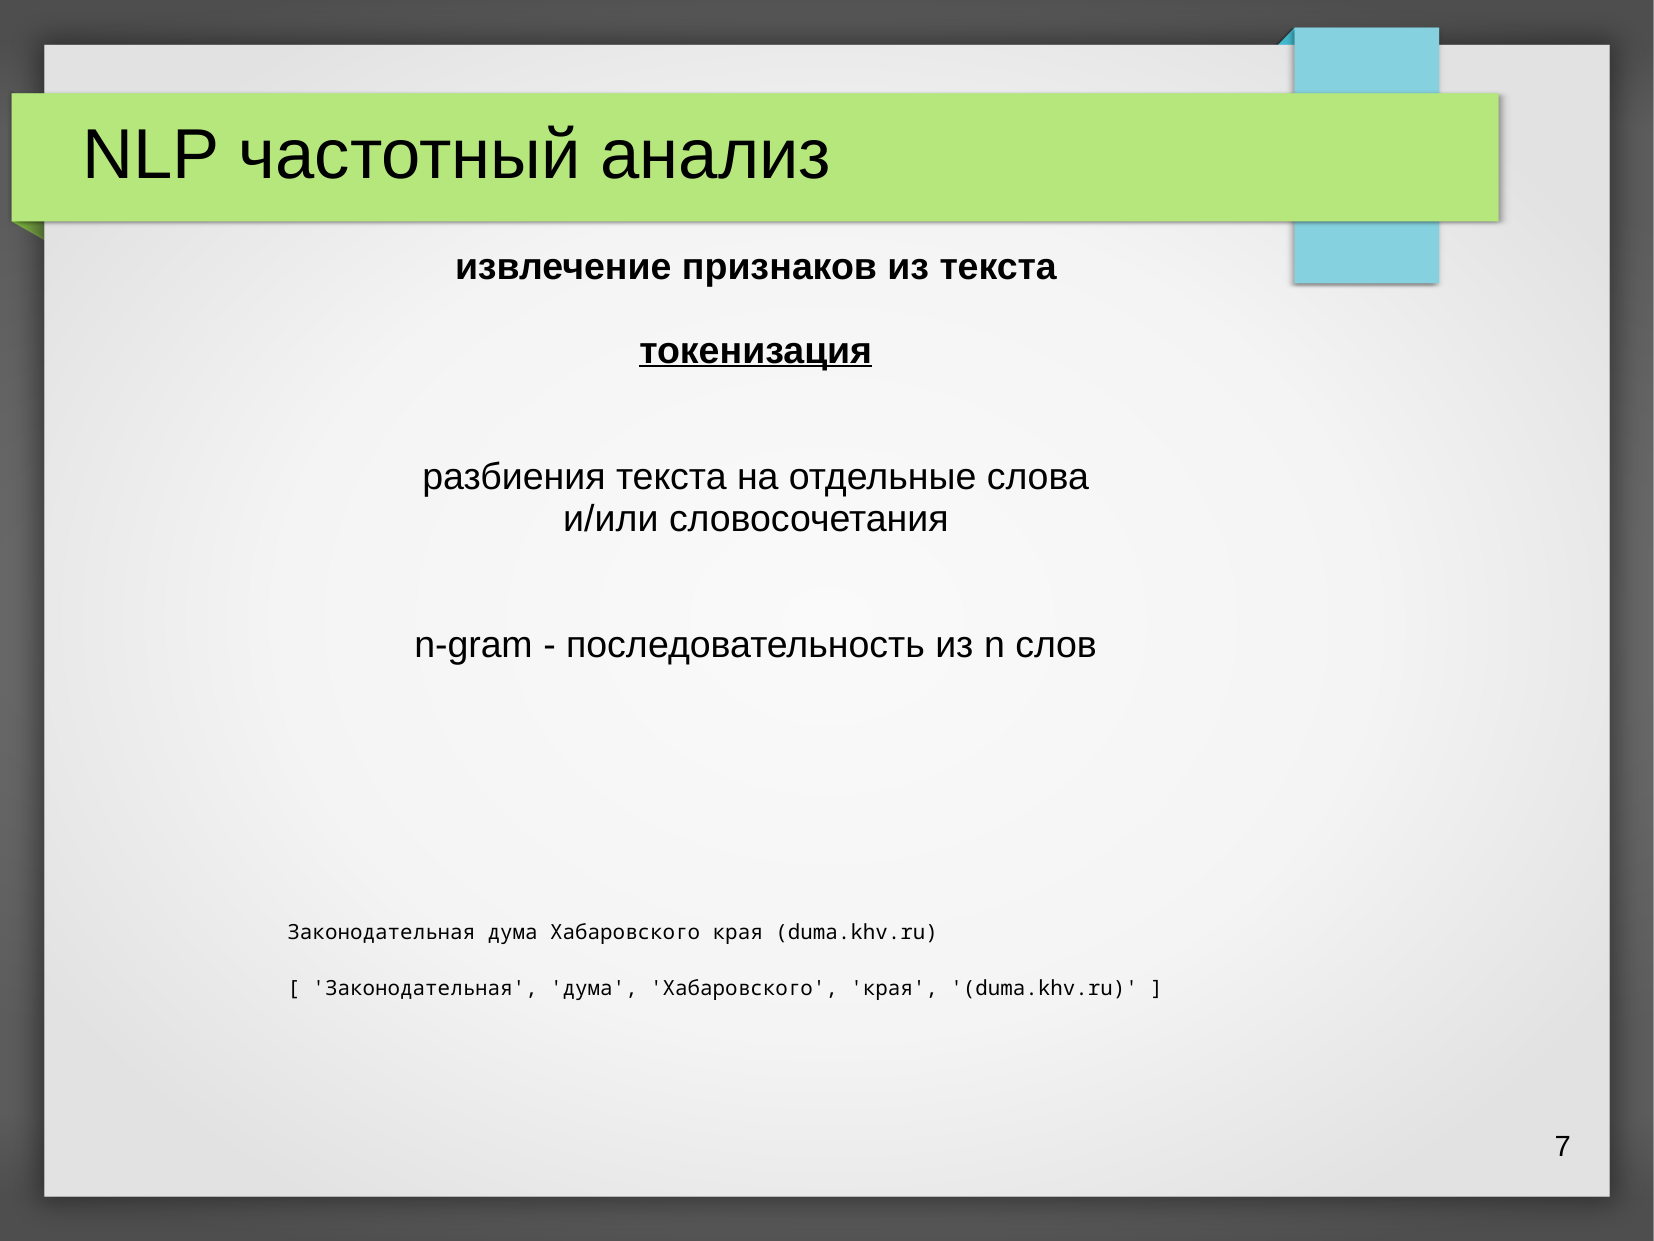

# NLP частотный анализ
извлечение признаков из текста
токенизация
разбиения текста на отдельные слова
и/или словосочетания
n-gram - последовательность из n слов
Законодательная дума Хабаровского края (duma.khv.ru)
[ 'Законодательная', 'дума', 'Хабаровского', 'края', '(duma.khv.ru)' ]
7